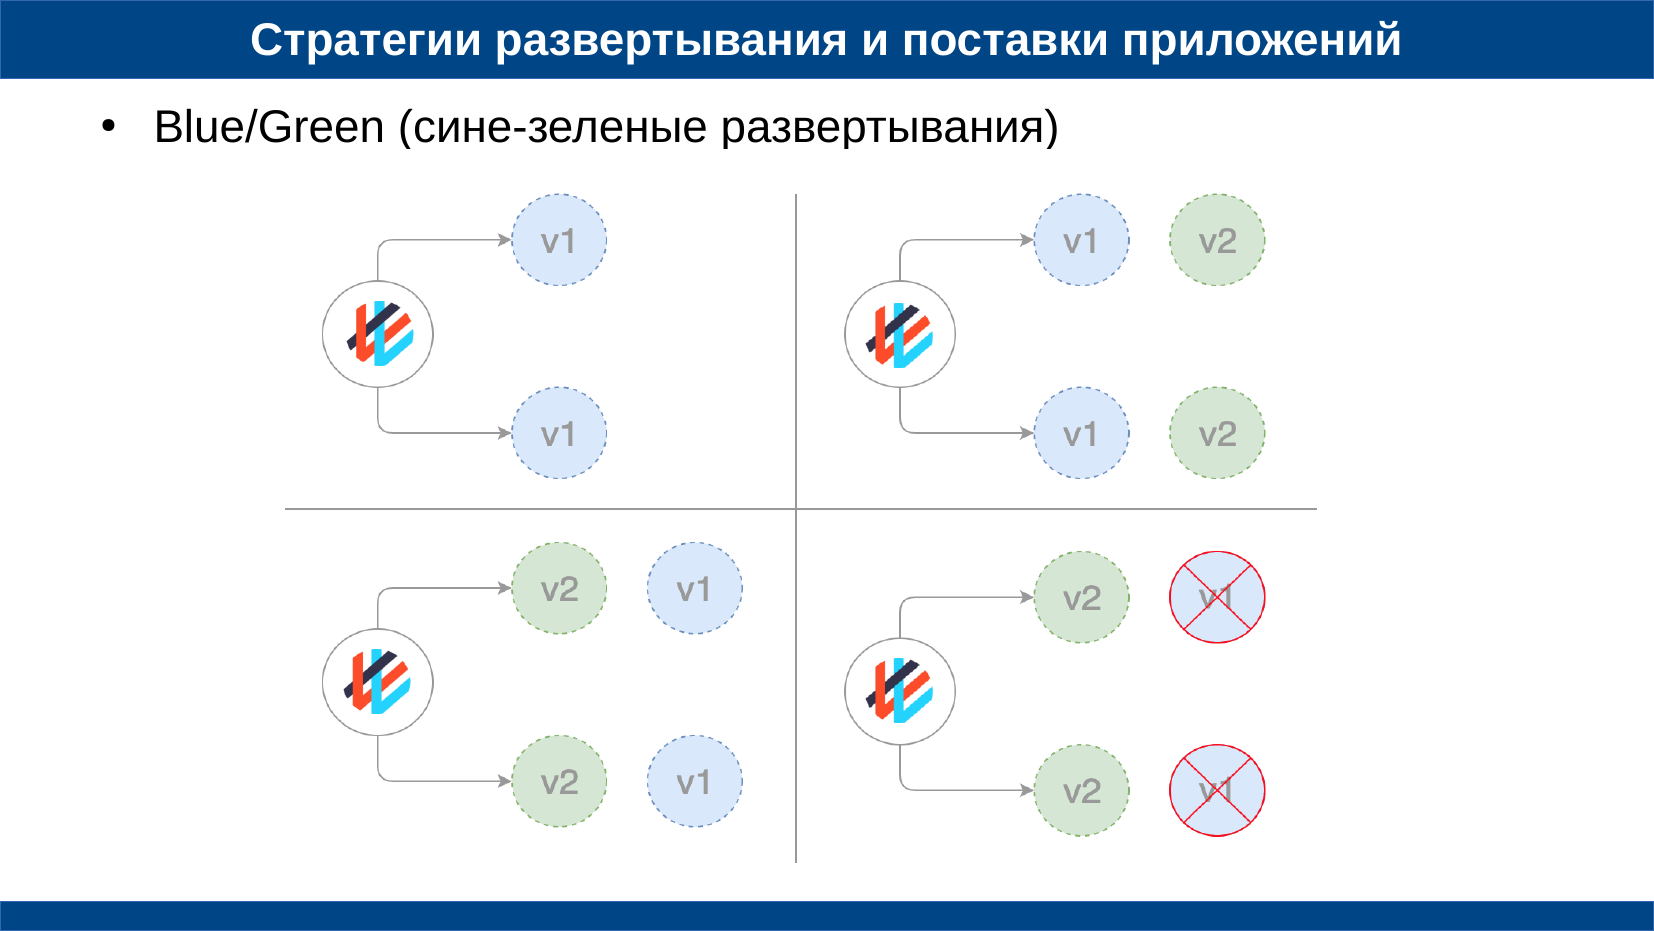

# Стратегии развертывания и поставки приложений
Blue/Green (сине-зеленые развертывания)